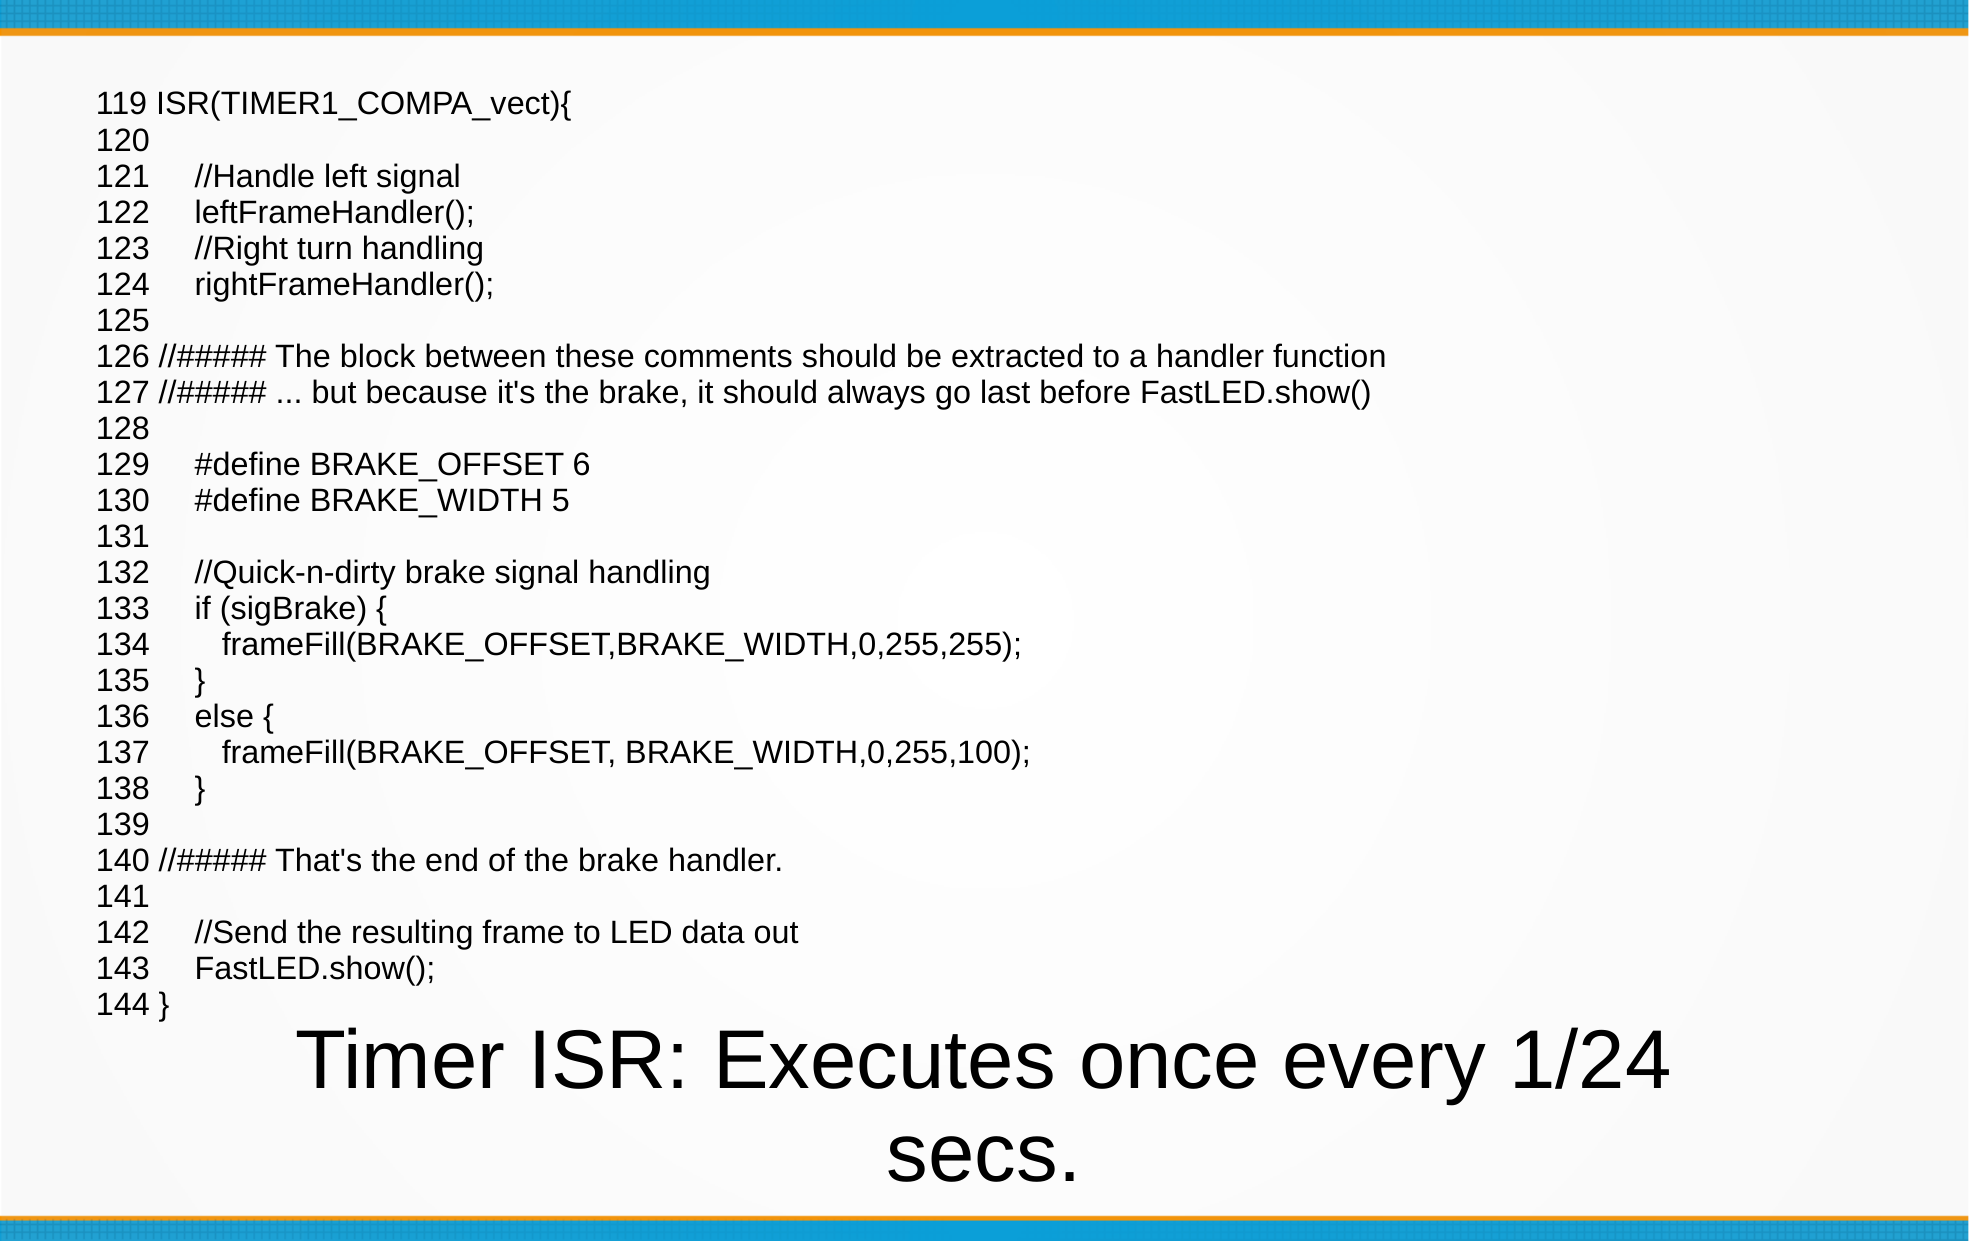

119 ISR(TIMER1_COMPA_vect){
120
121 //Handle left signal
122 leftFrameHandler();
123 //Right turn handling
124 rightFrameHandler();
125
126 //##### The block between these comments should be extracted to a handler function
127 //##### ... but because it's the brake, it should always go last before FastLED.show()
128
129 #define BRAKE_OFFSET 6
130 #define BRAKE_WIDTH 5
131
132 //Quick-n-dirty brake signal handling
133 if (sigBrake) {
134 frameFill(BRAKE_OFFSET,BRAKE_WIDTH,0,255,255);
135 }
136 else {
137 frameFill(BRAKE_OFFSET, BRAKE_WIDTH,0,255,100);
138 }
139
140 //##### That's the end of the brake handler.
141
142 //Send the resulting frame to LED data out
143 FastLED.show();
144 }
Timer ISR: Executes once every 1/24 secs.